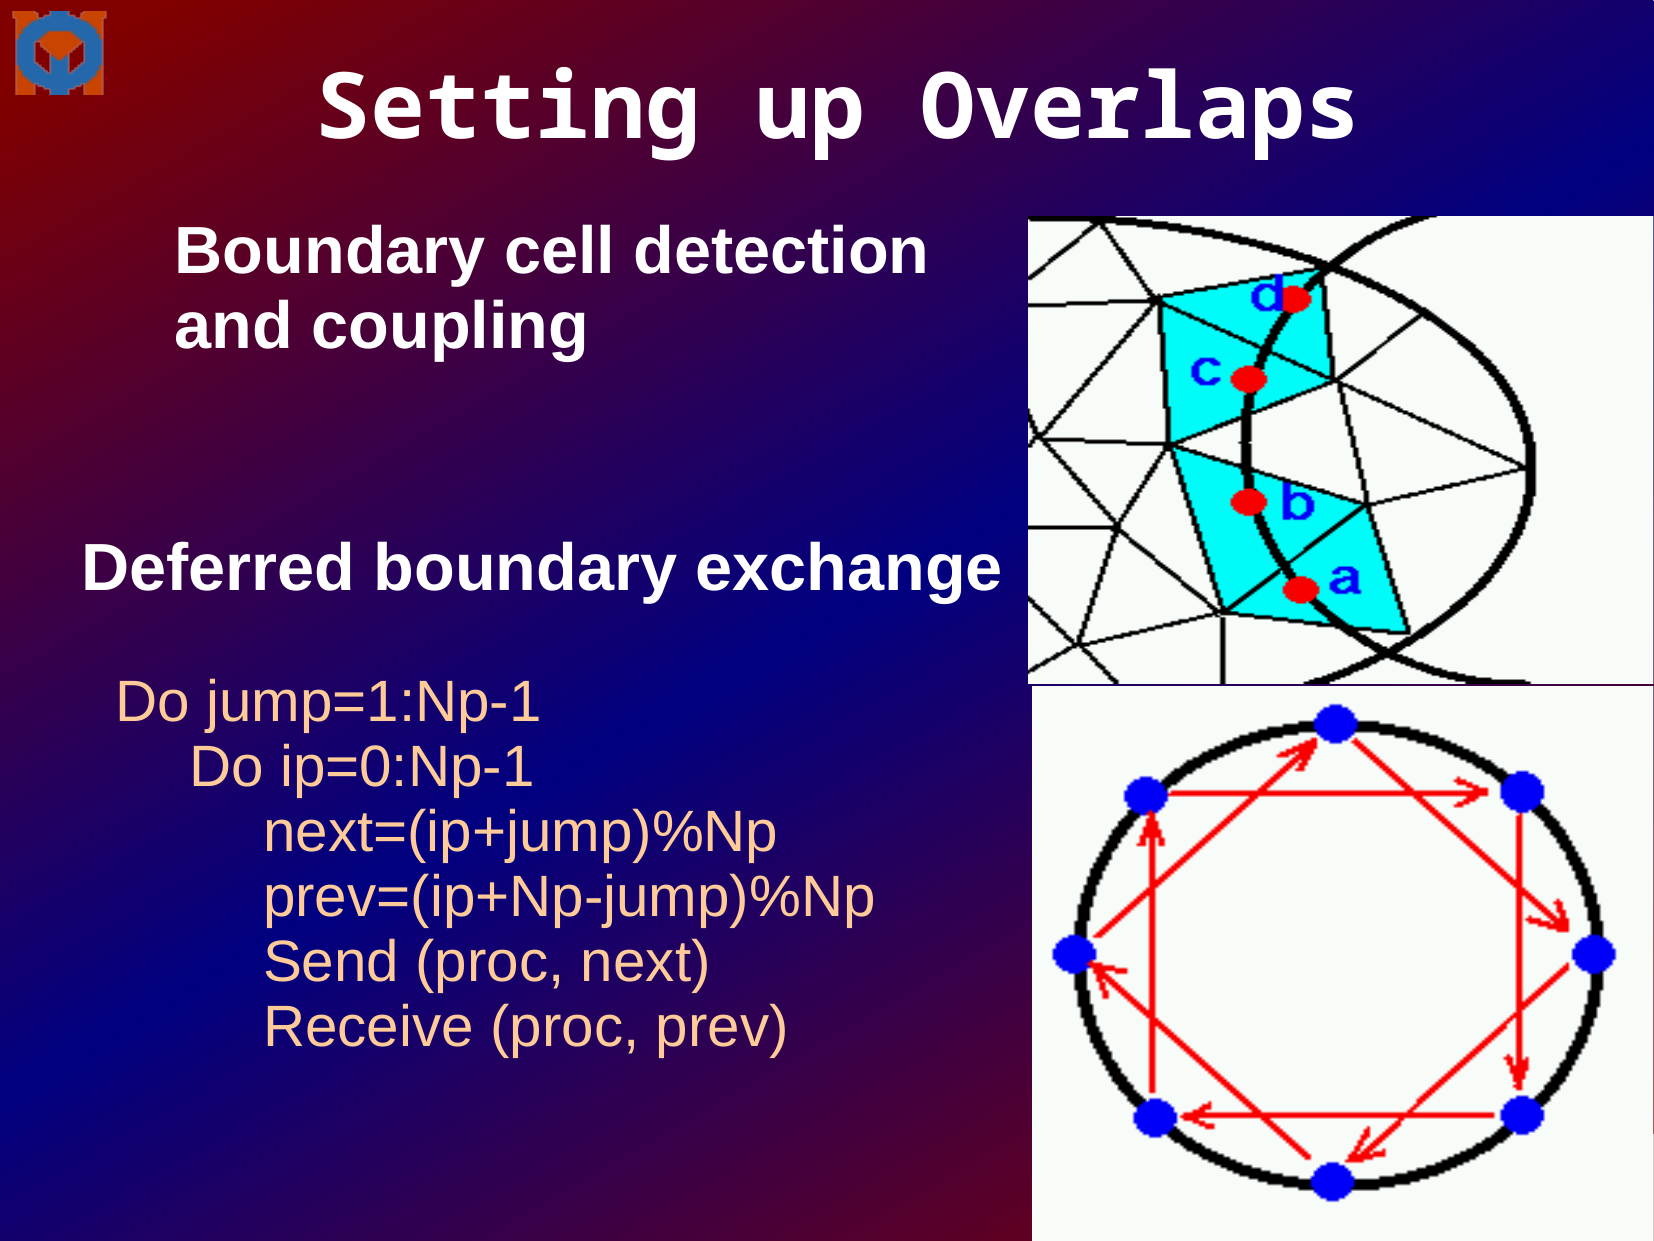

# Setting up Overlaps
Boundary cell detection
and coupling
Deferred boundary exchange
Do jump=1:Np-1
	Do ip=0:Np-1
		next=(ip+jump)%Np
		prev=(ip+Np-jump)%Np
		Send (proc, next)
		Receive (proc, prev)